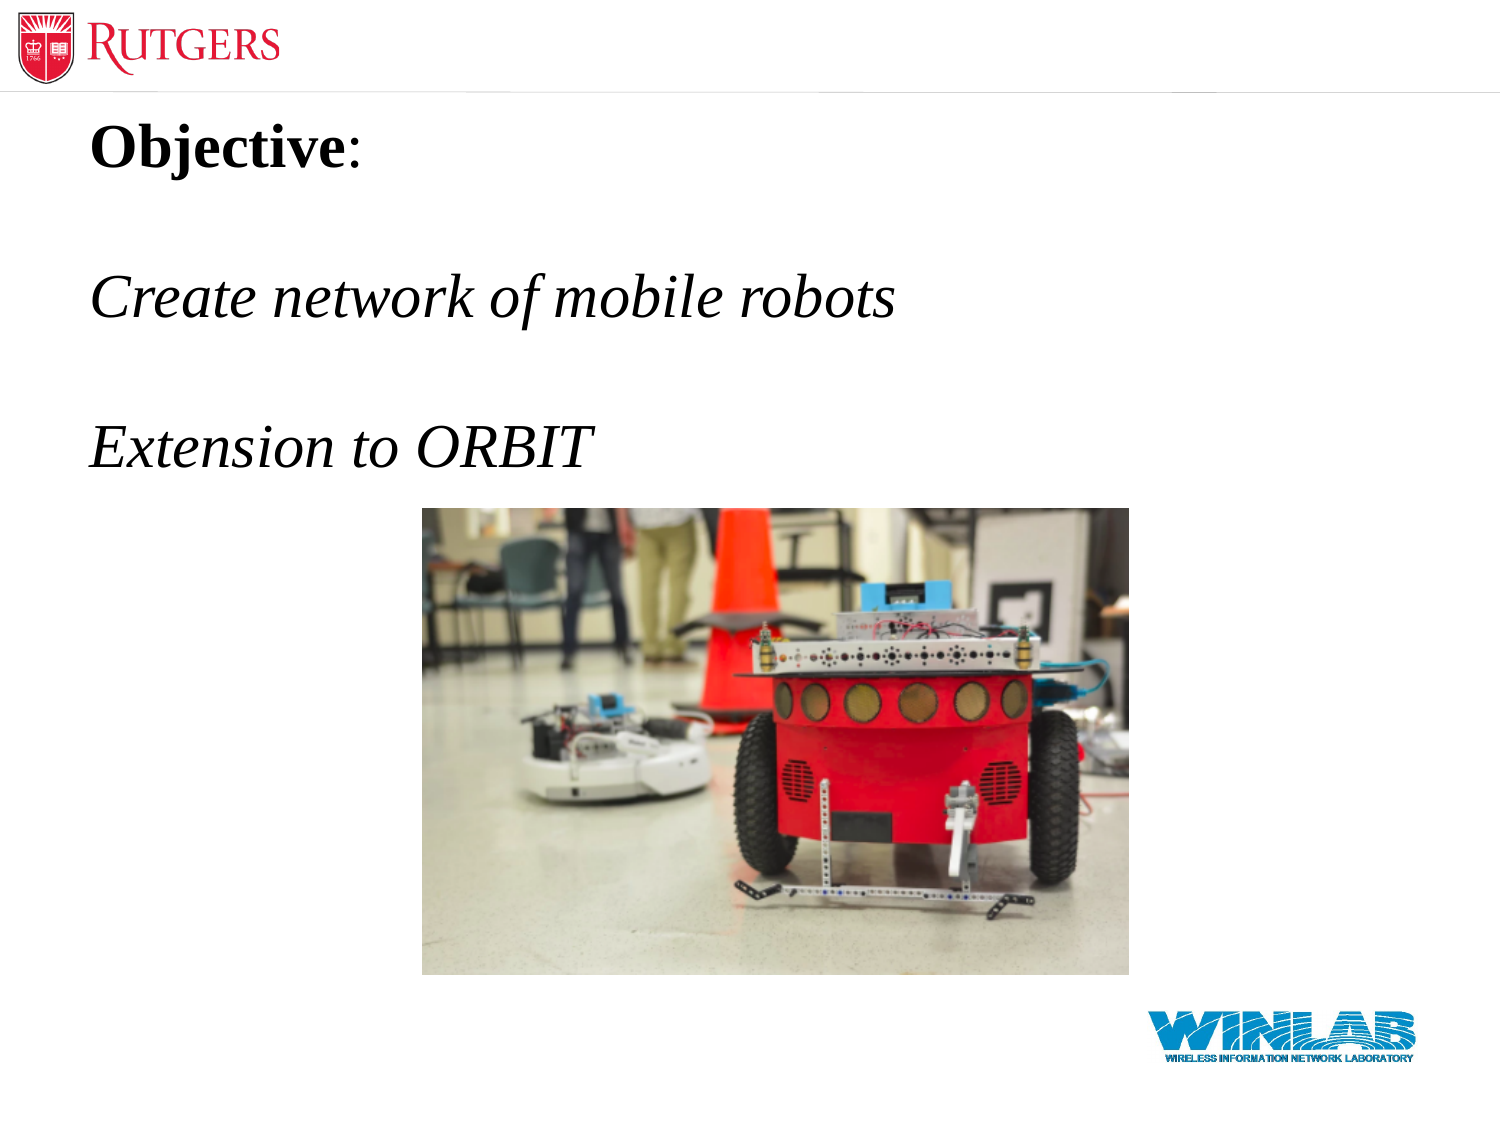

Objective:
Create network of mobile robots
Extension to ORBIT